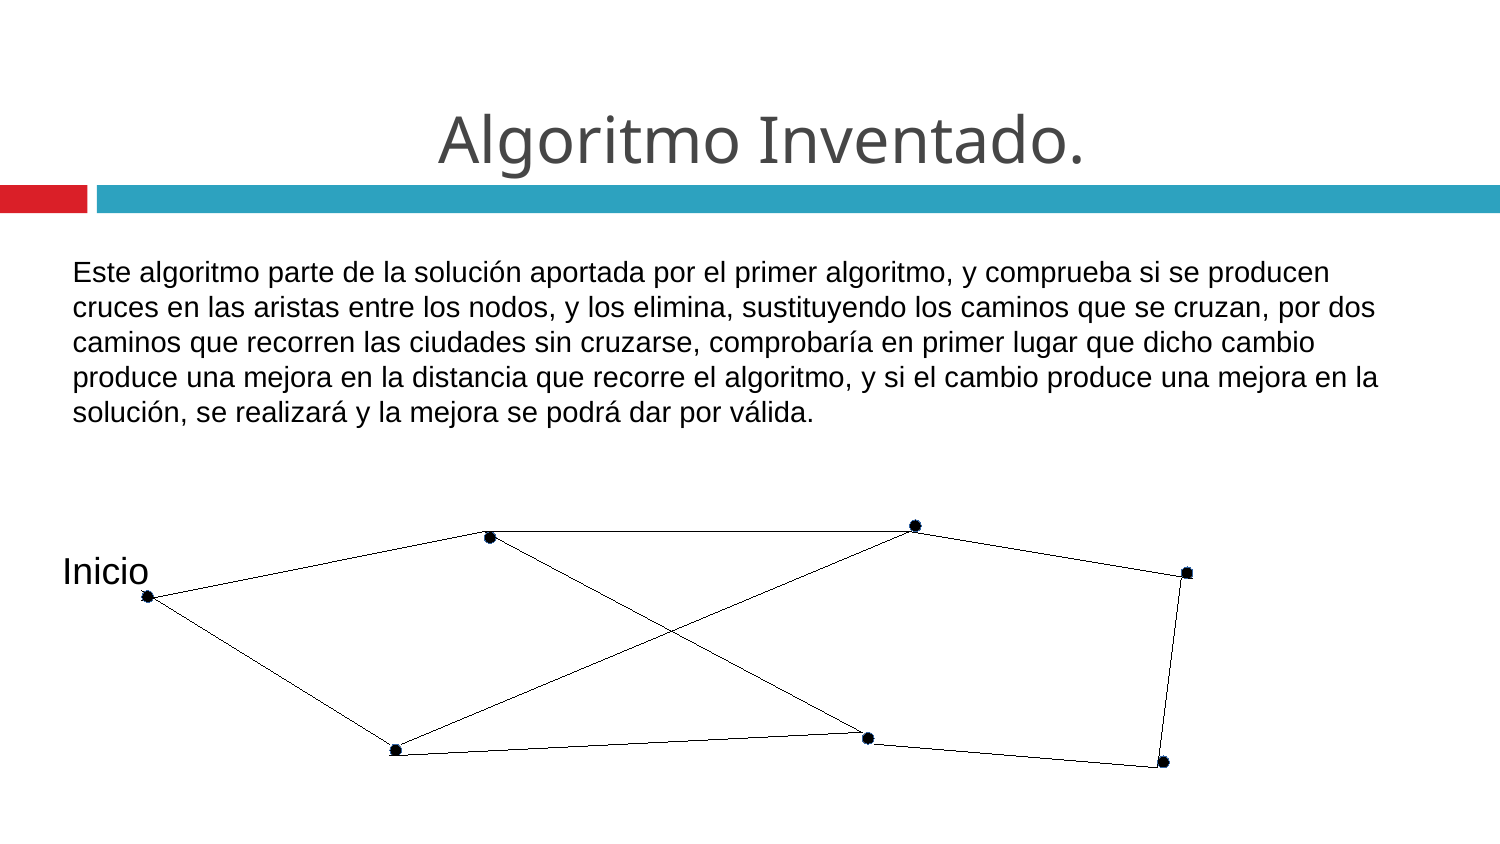

Algoritmo Inventado.
Este algoritmo parte de la solución aportada por el primer algoritmo, y comprueba si se producen cruces en las aristas entre los nodos, y los elimina, sustituyendo los caminos que se cruzan, por dos caminos que recorren las ciudades sin cruzarse, comprobaría en primer lugar que dicho cambio produce una mejora en la distancia que recorre el algoritmo, y si el cambio produce una mejora en la solución, se realizará y la mejora se podrá dar por válida.
Inicio